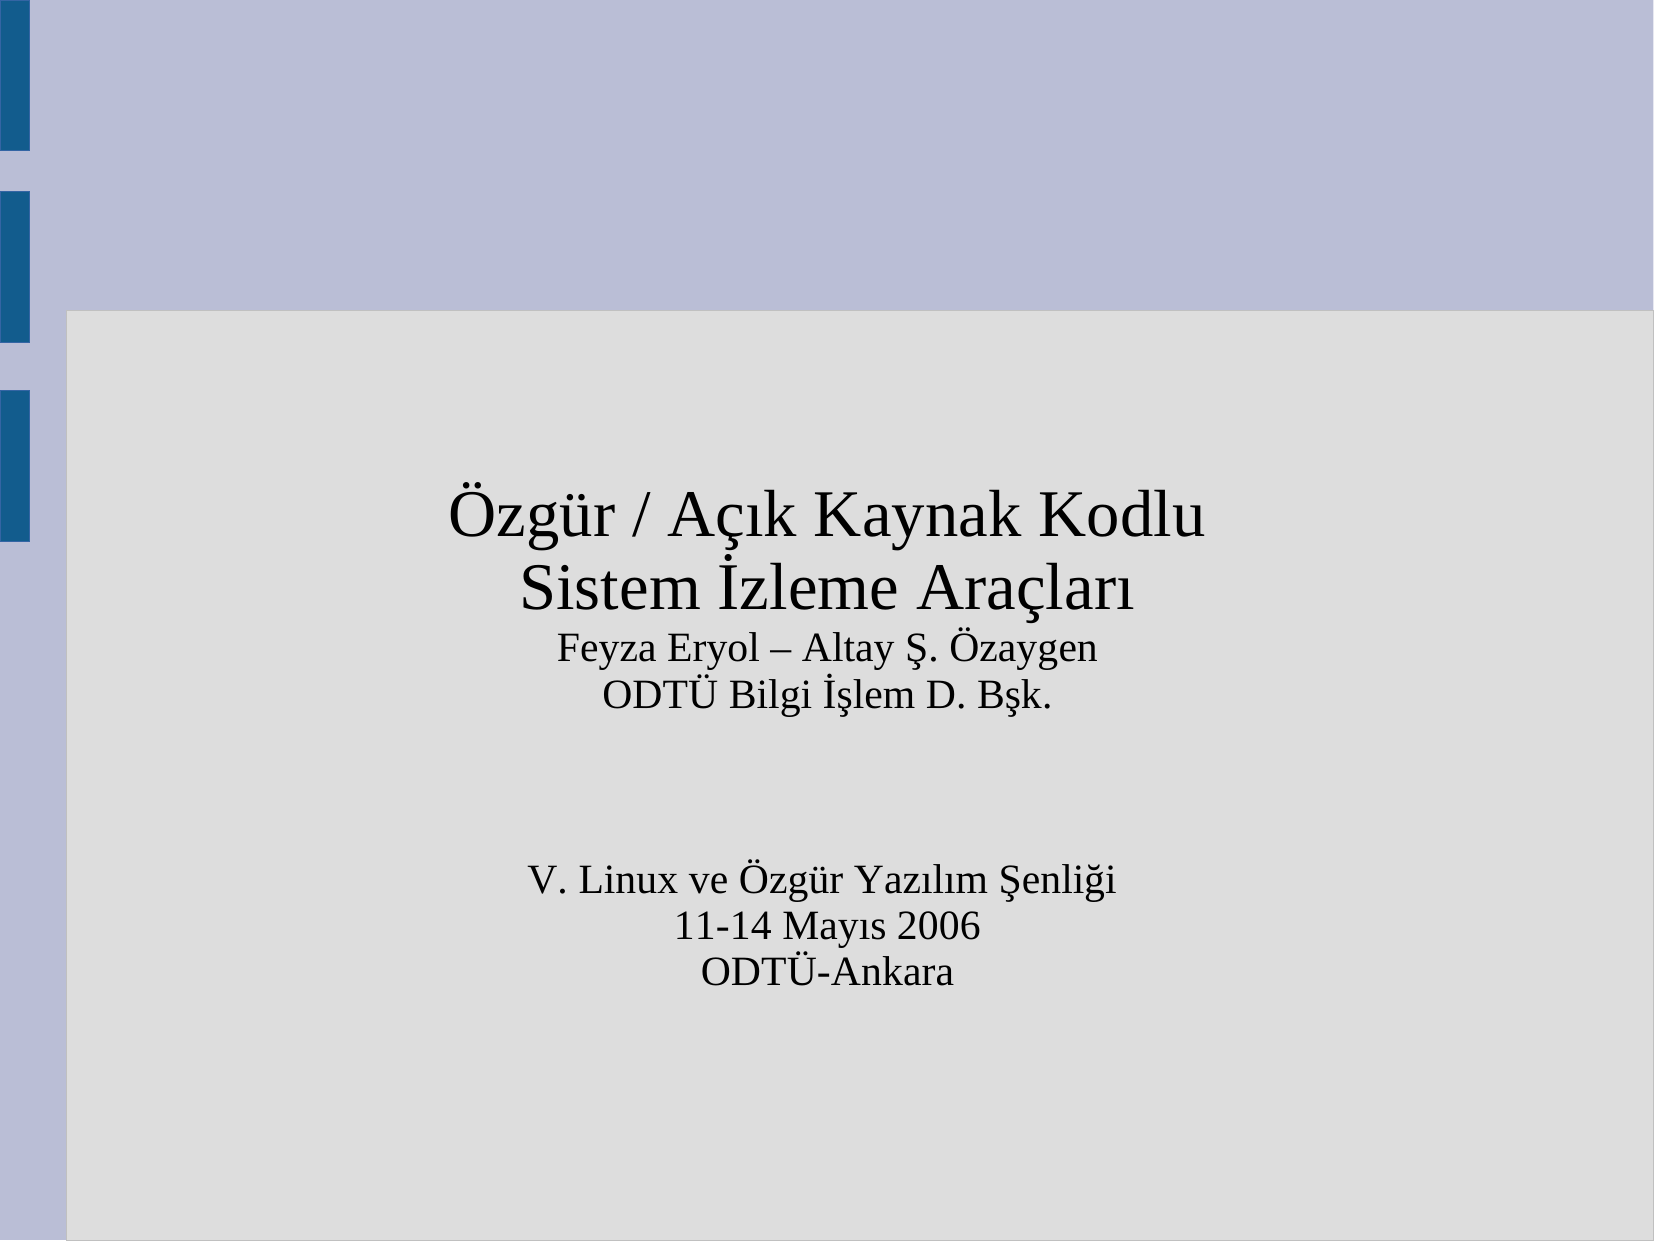

# Özgür / Açık Kaynak Kodlu
Sistem İzleme Araçları
Feyza Eryol – Altay Ş. Özaygen
ODTÜ Bilgi İşlem D. Bşk.
V. Linux ve Özgür Yazılım Şenliği
11-14 Mayıs 2006
ODTÜ-Ankara